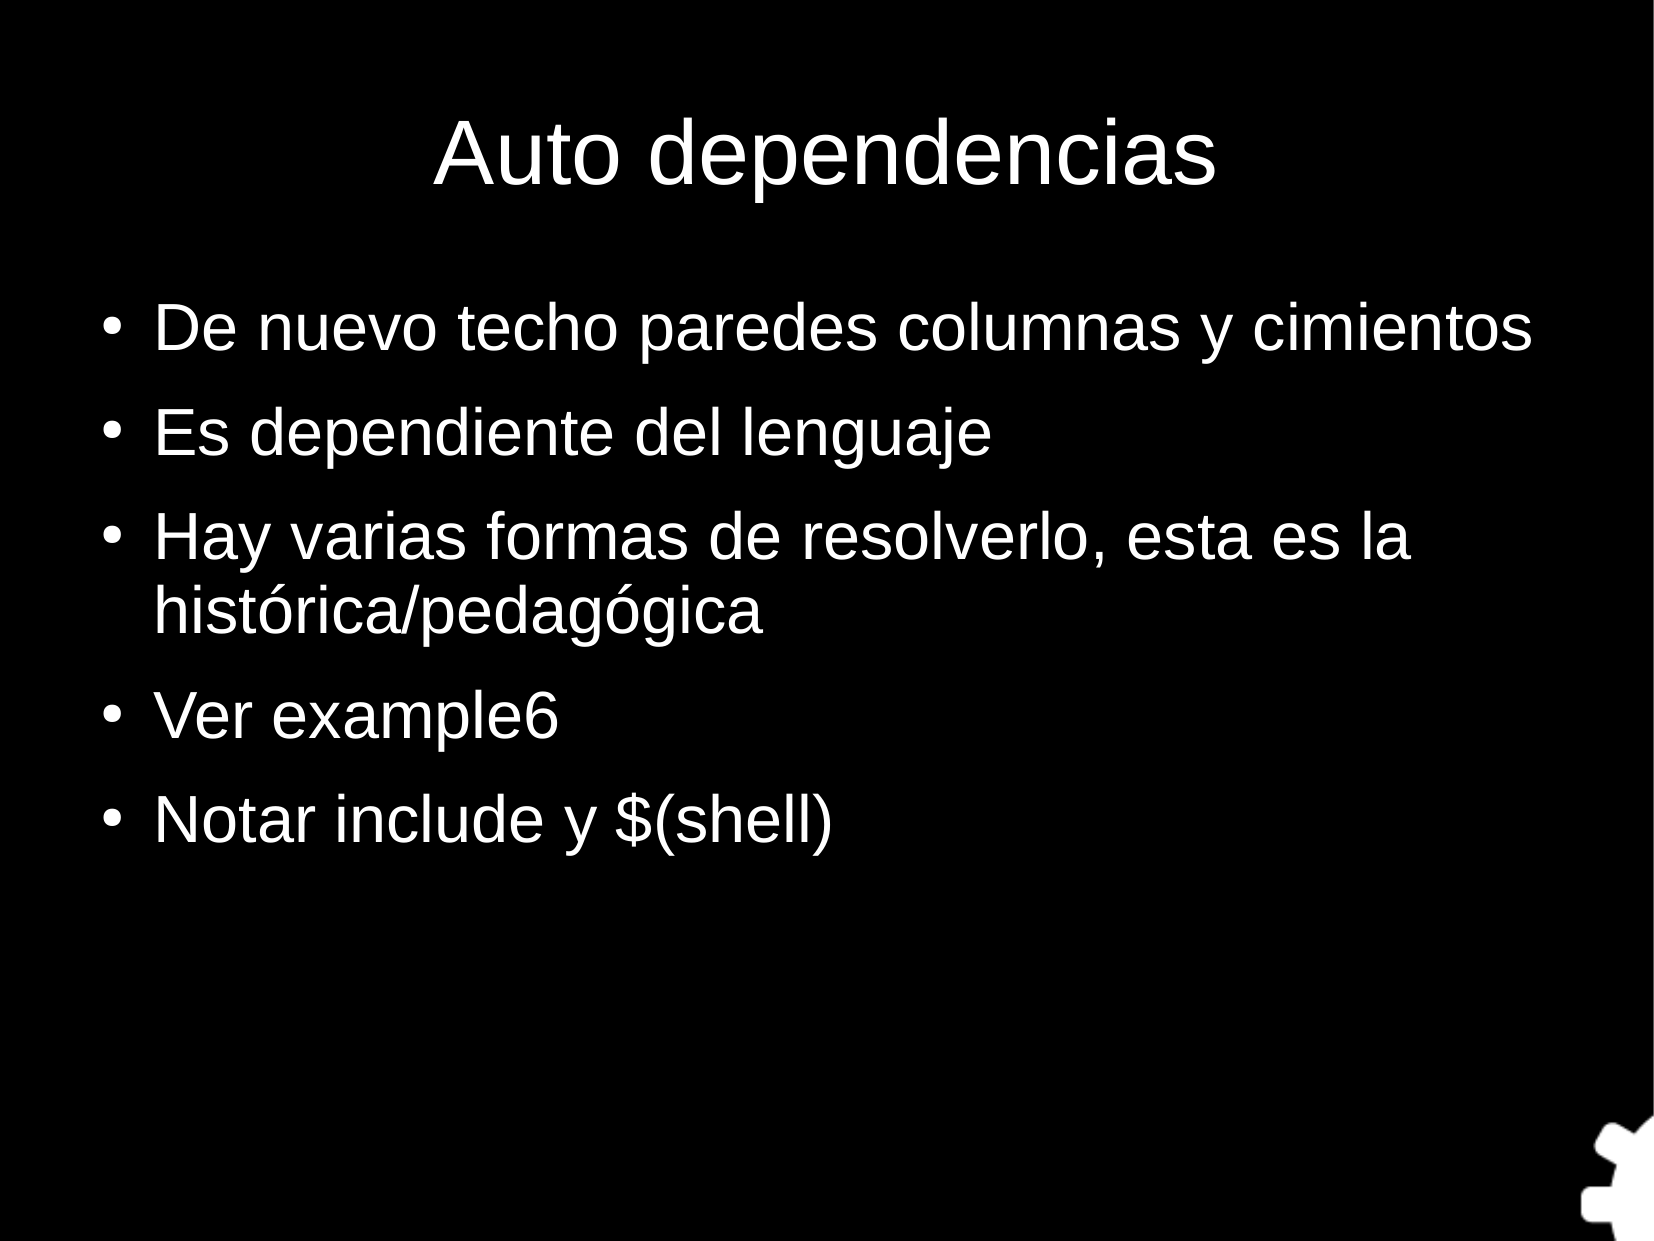

# Auto dependencias
De nuevo techo paredes columnas y cimientos
Es dependiente del lenguaje
Hay varias formas de resolverlo, esta es la histórica/pedagógica
Ver example6
Notar include y $(shell)